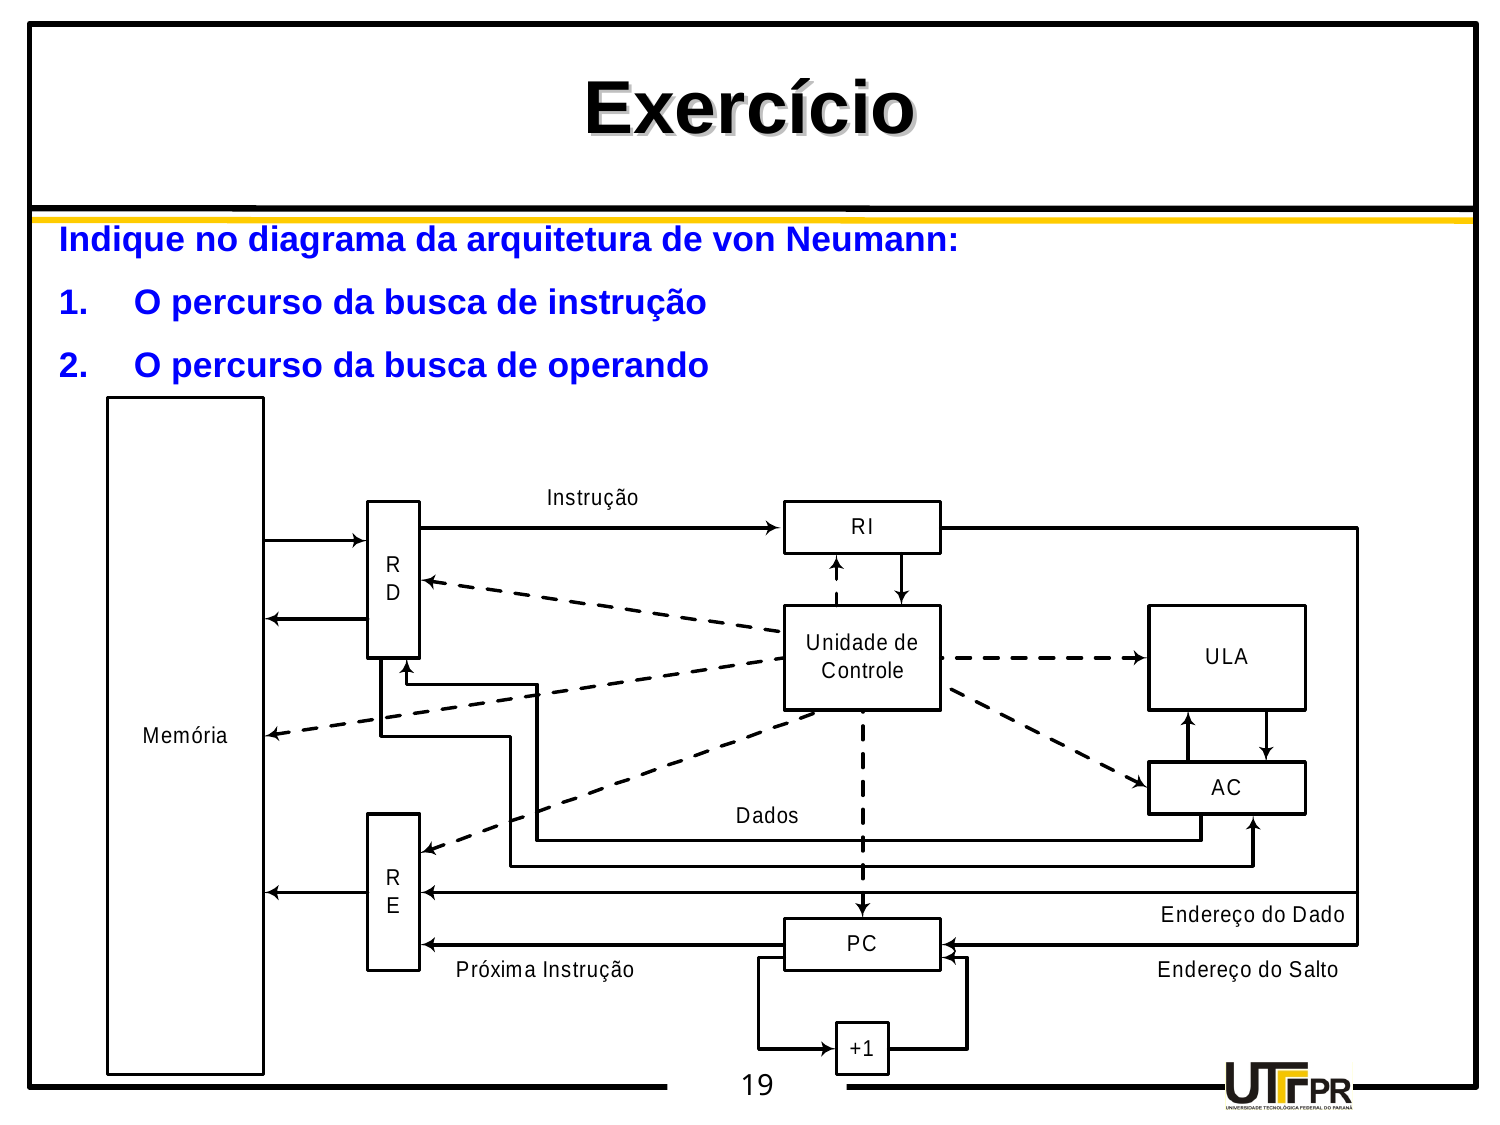

# Exercício
Indique no diagrama da arquitetura de von Neumann:
O percurso da busca de instrução
O percurso da busca de operando